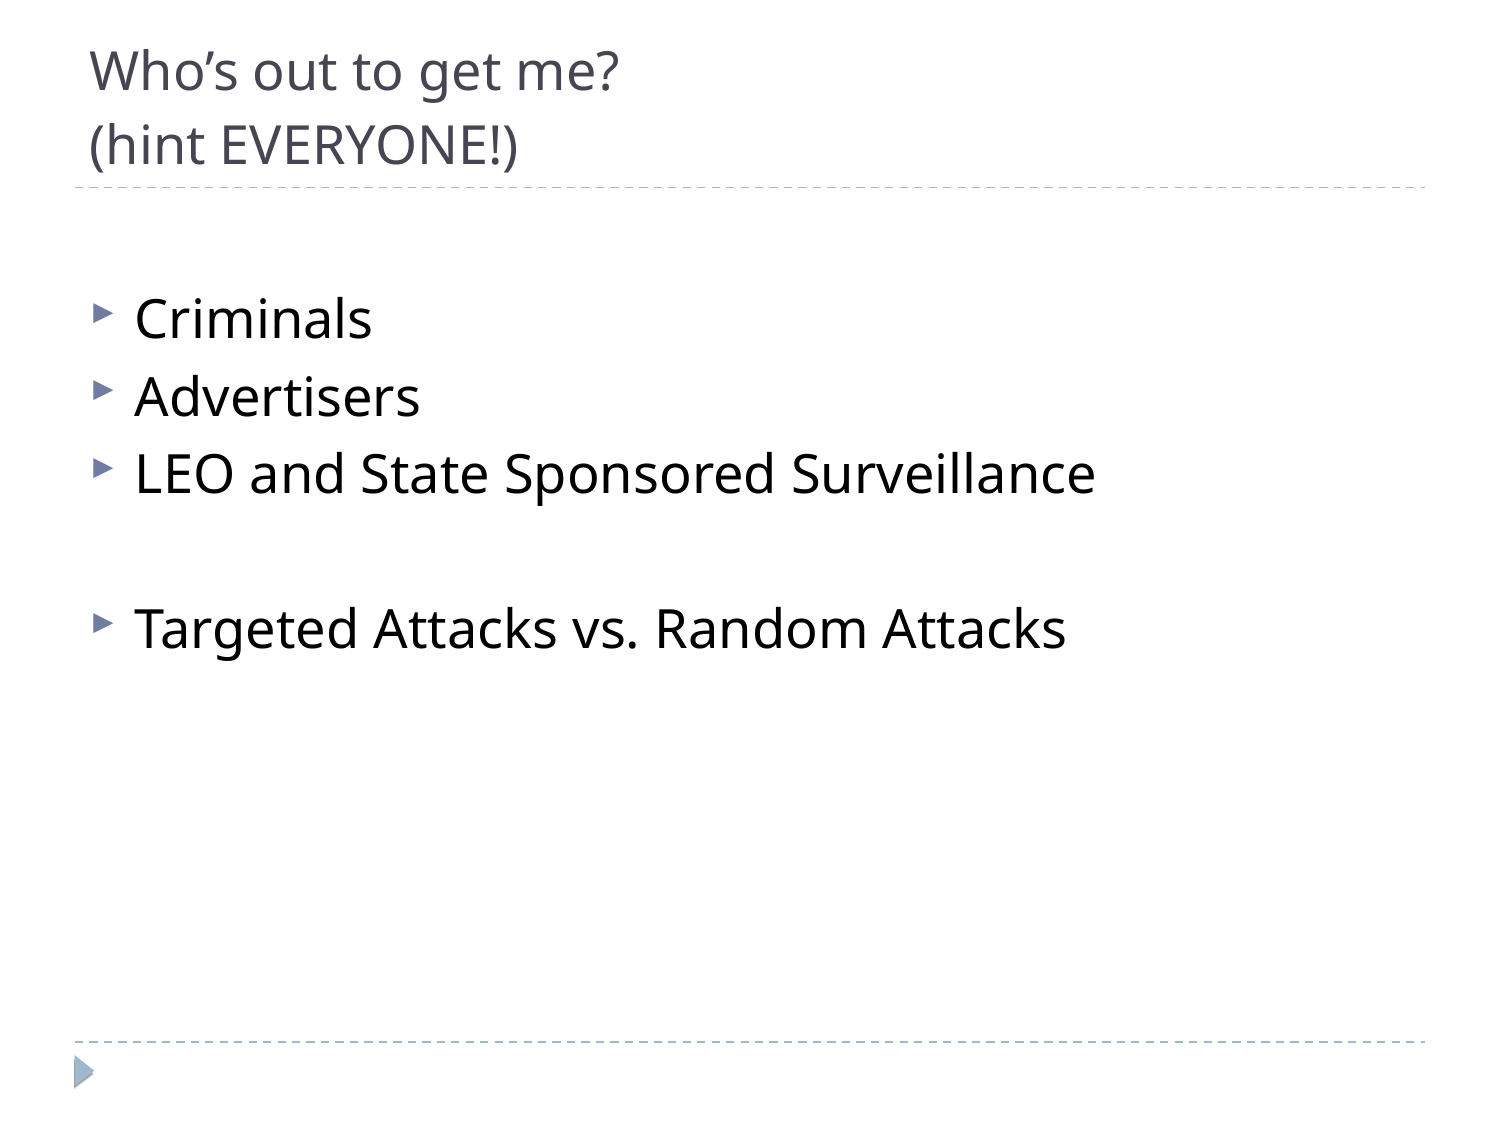

# Who’s out to get me? (hint EVERYONE!)
Criminals
Advertisers
LEO and State Sponsored Surveillance
Targeted Attacks vs. Random Attacks